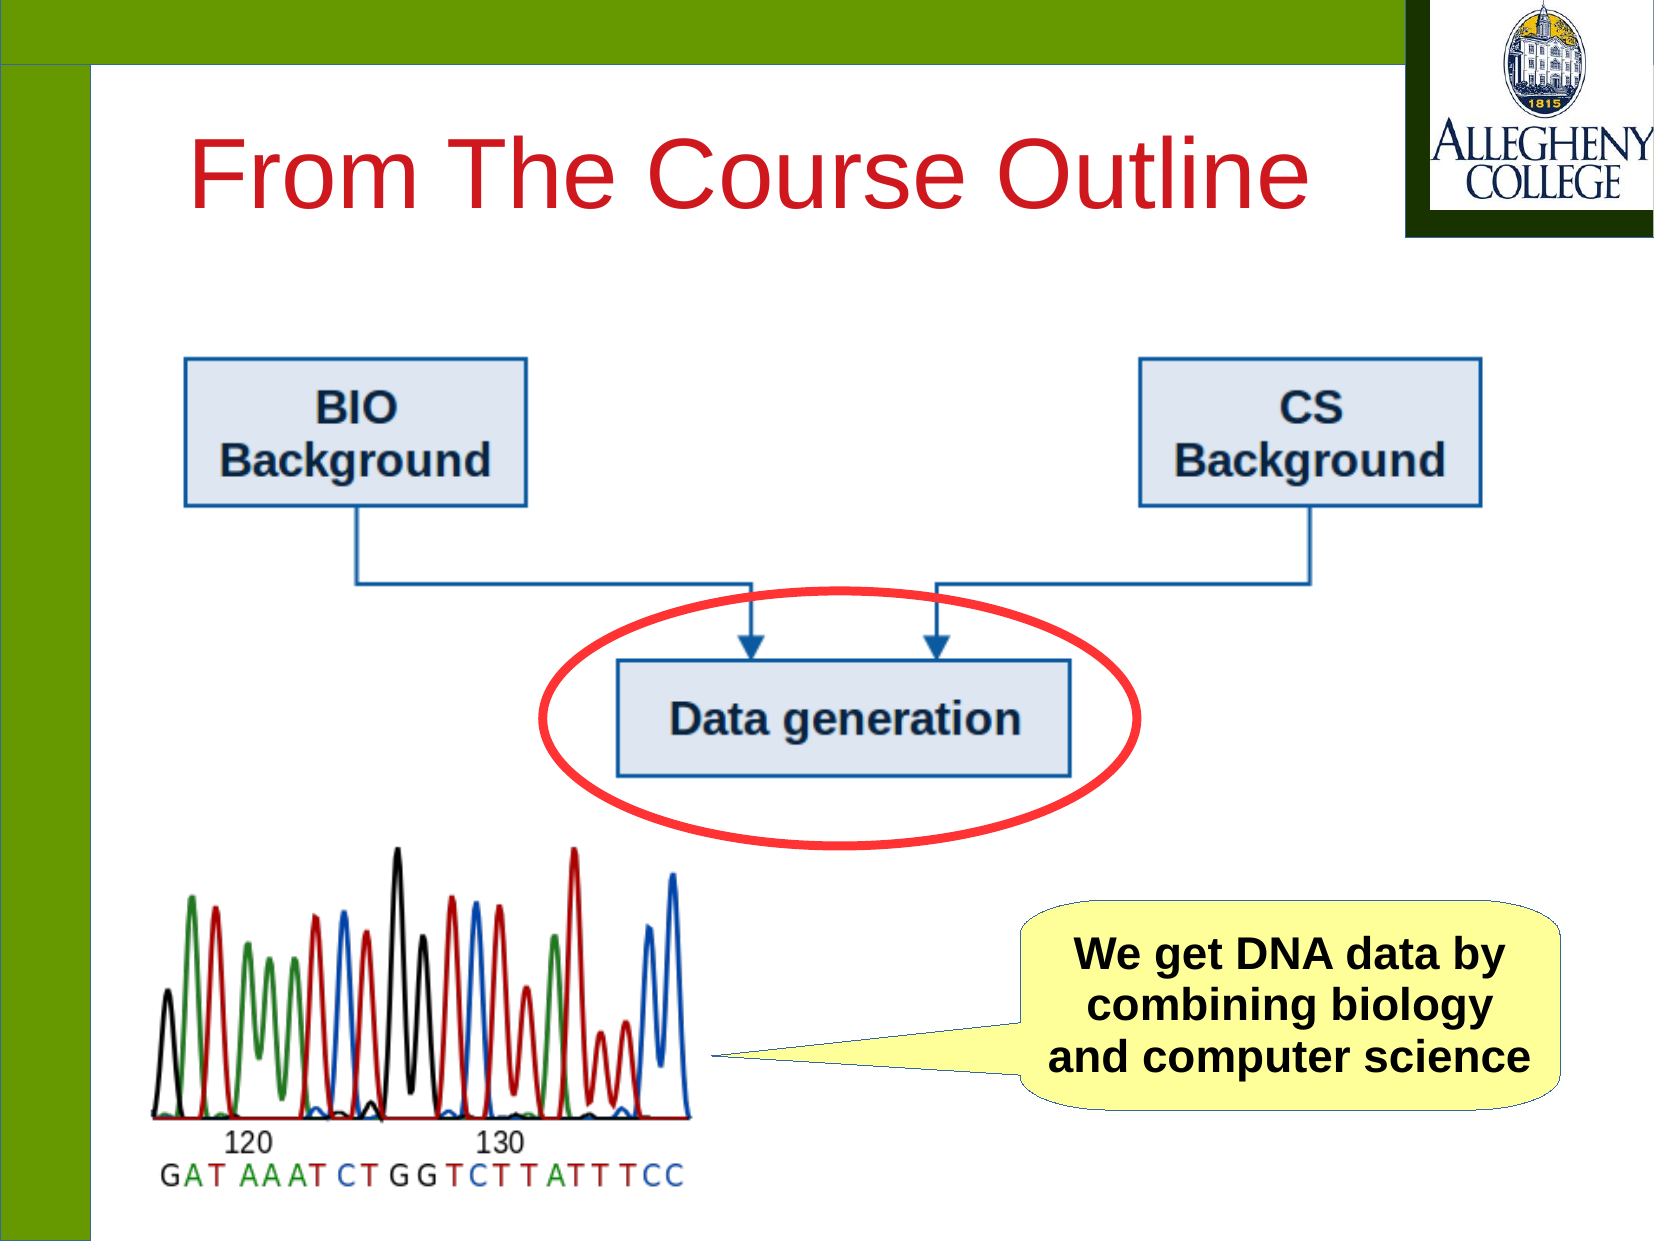

From The Course Outline
We get DNA data by
combining biology
and computer science